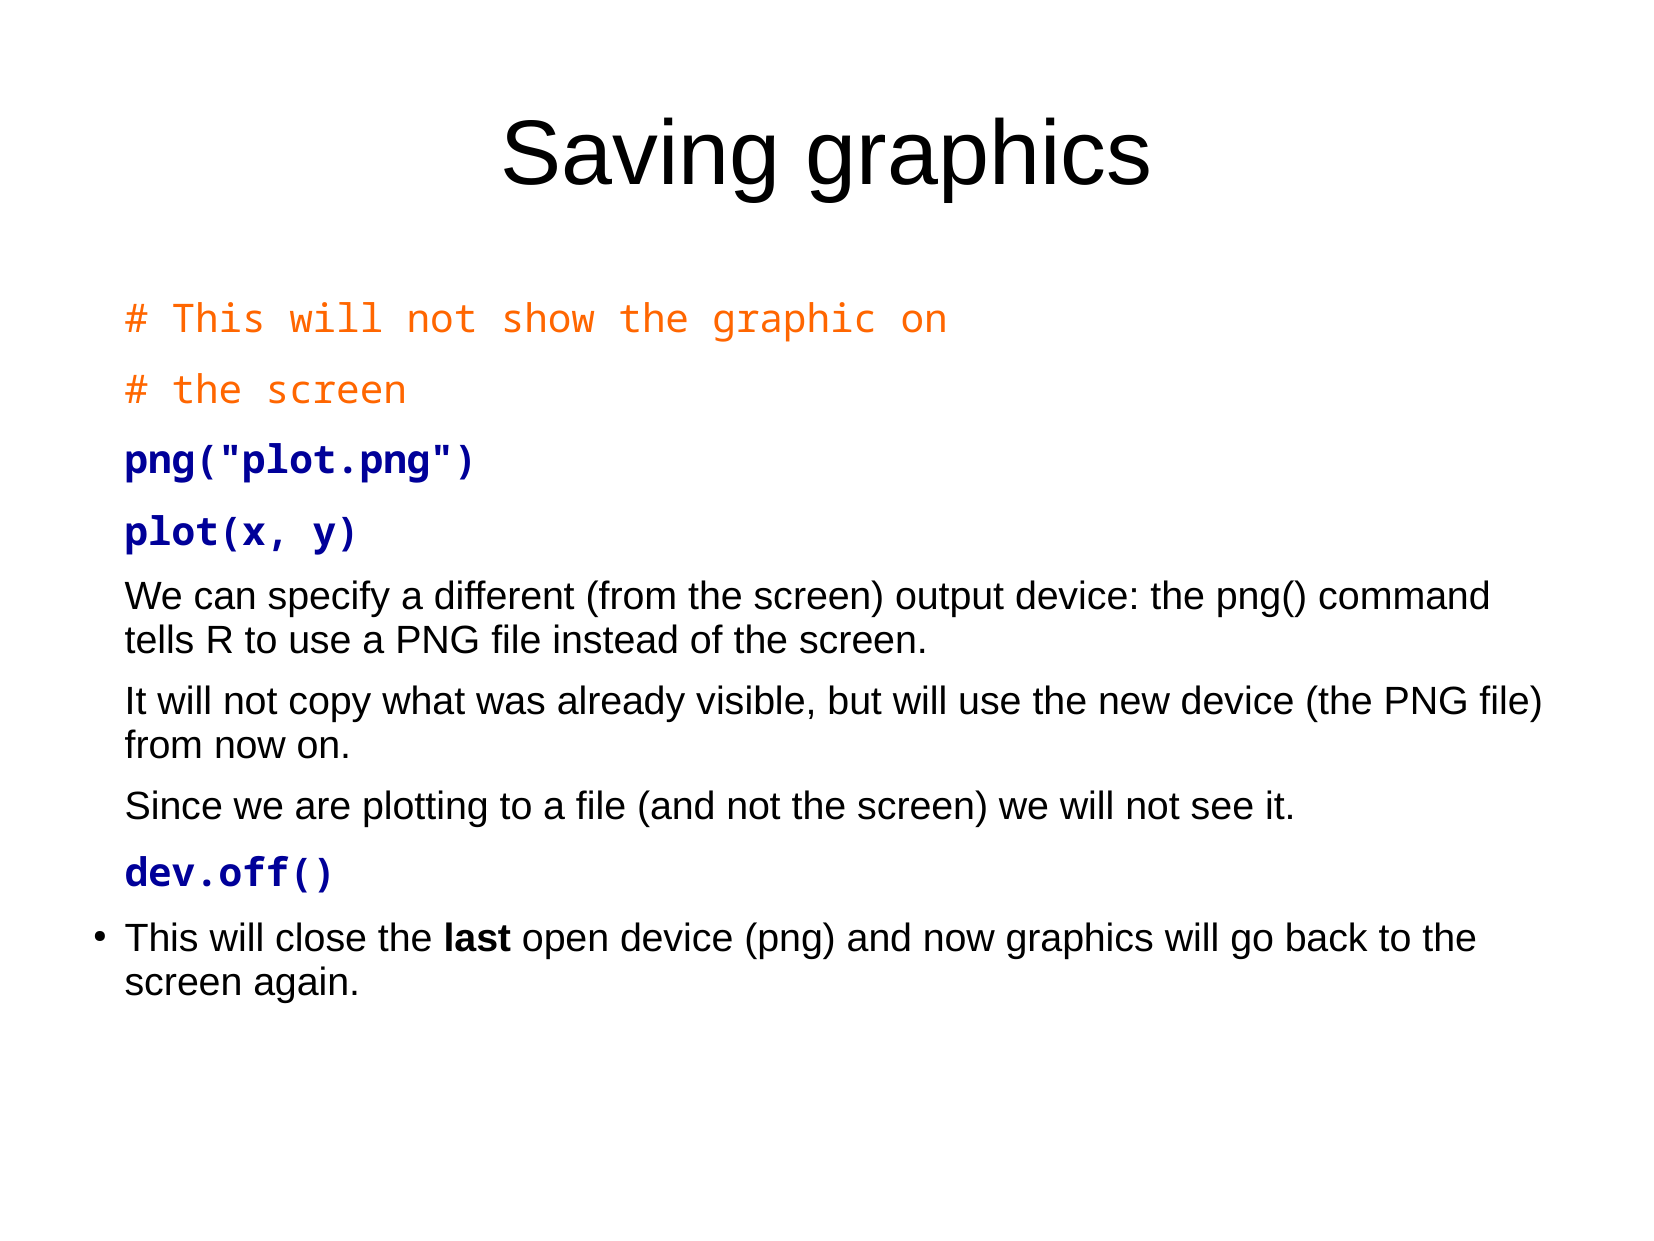

# Saving graphics
# This will not show the graphic on
# the screen
png("plot.png")
plot(x, y)
We can specify a different (from the screen) output device: the png() command tells R to use a PNG file instead of the screen.
It will not copy what was already visible, but will use the new device (the PNG file) from now on.
Since we are plotting to a file (and not the screen) we will not see it.
dev.off()
This will close the last open device (png) and now graphics will go back to the screen again.